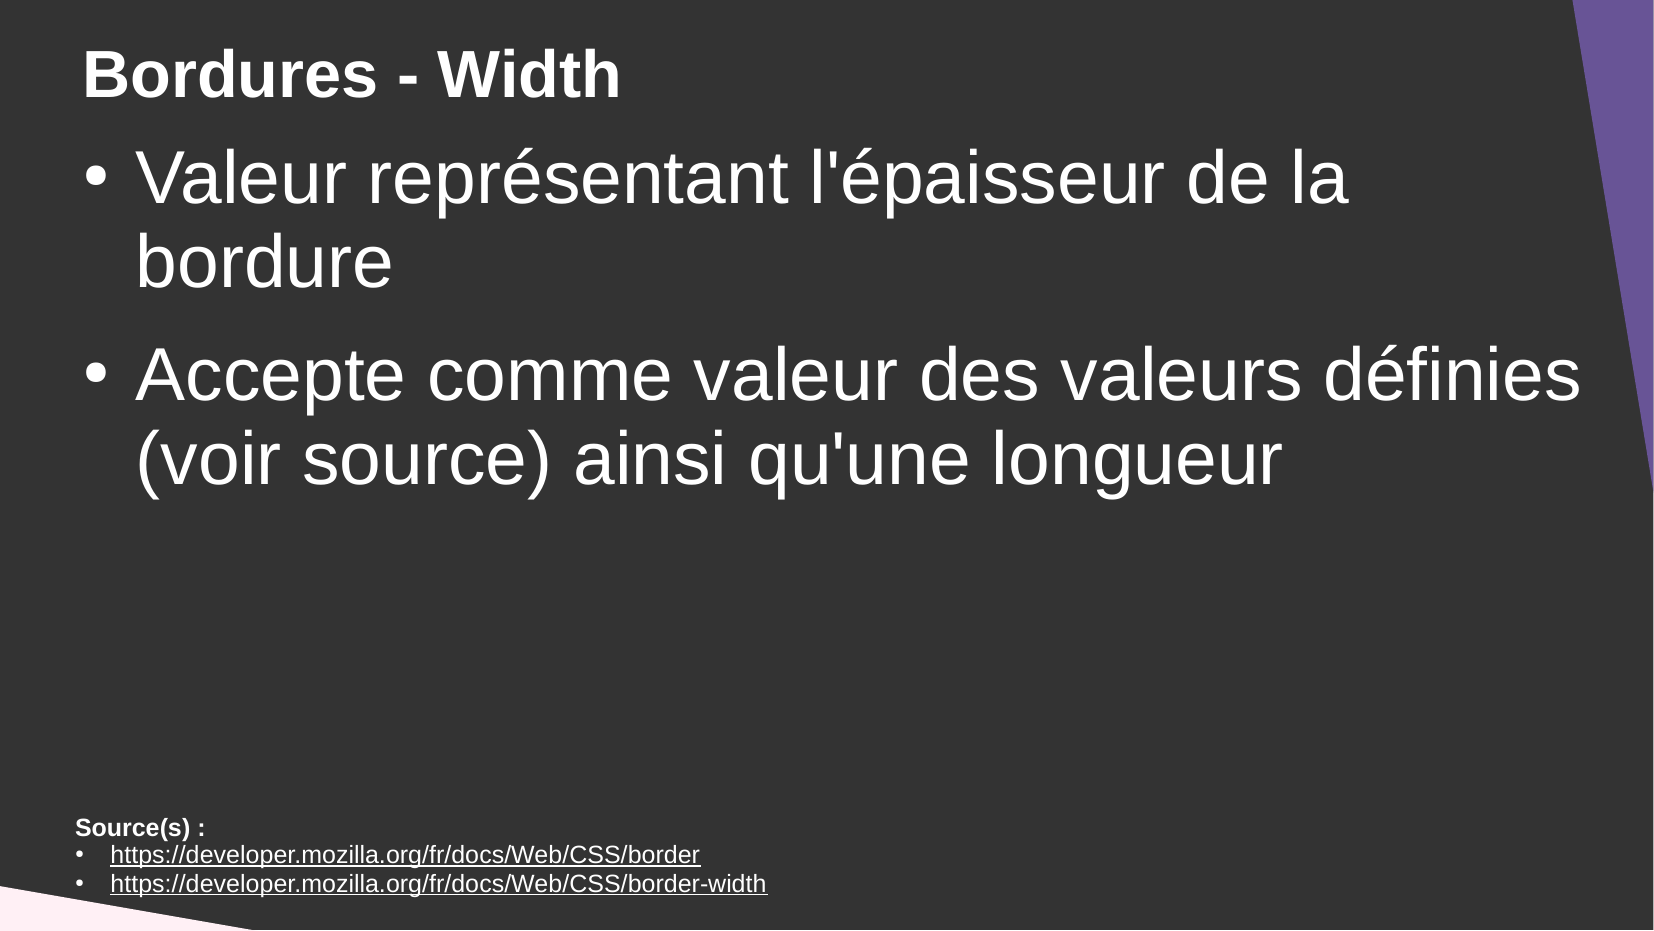

# Bordures - Width
Valeur représentant l'épaisseur de la bordure
Accepte comme valeur des valeurs définies (voir source) ainsi qu'une longueur
Source(s) :
https://developer.mozilla.org/fr/docs/Web/CSS/border
https://developer.mozilla.org/fr/docs/Web/CSS/border-width